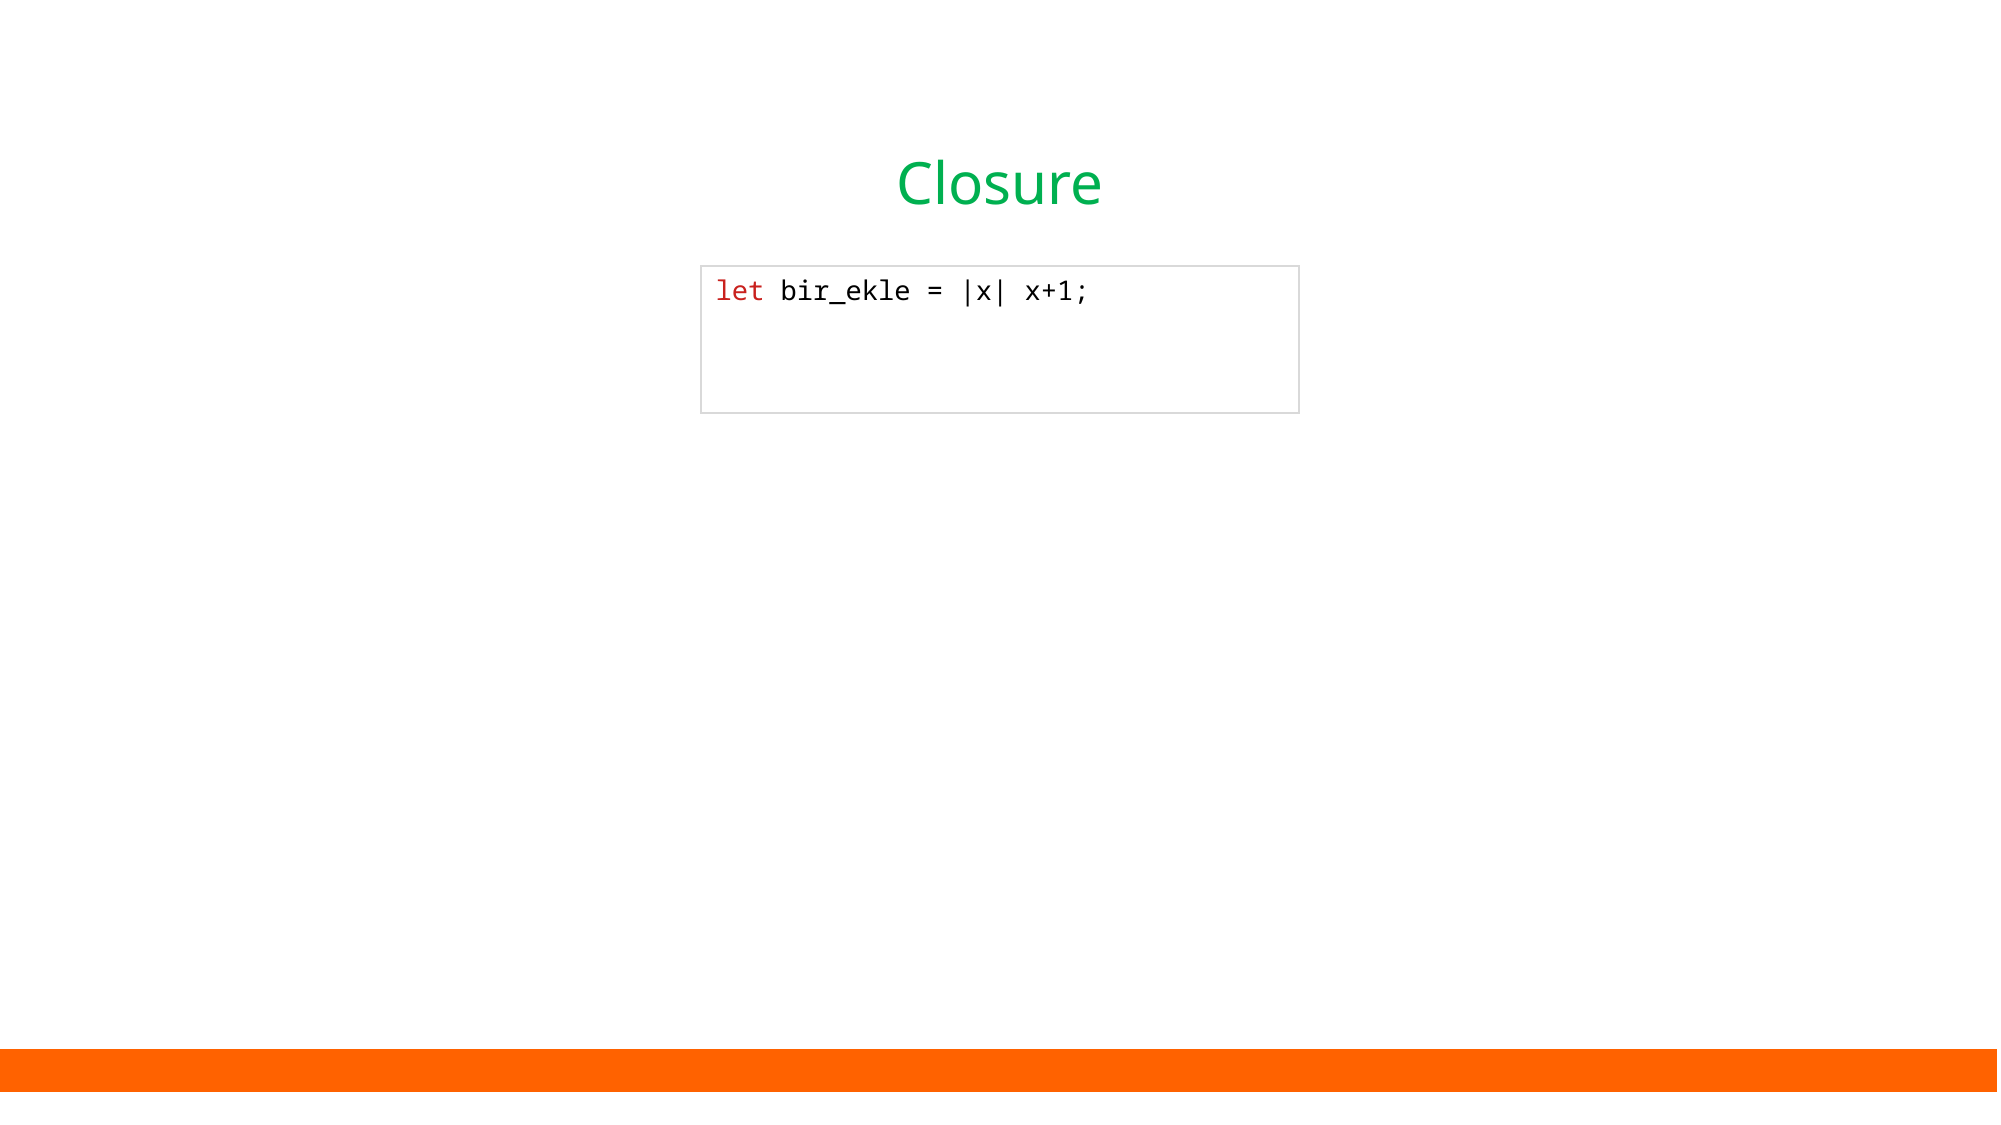

# Closure
let bir_ekle = |x| x+1;